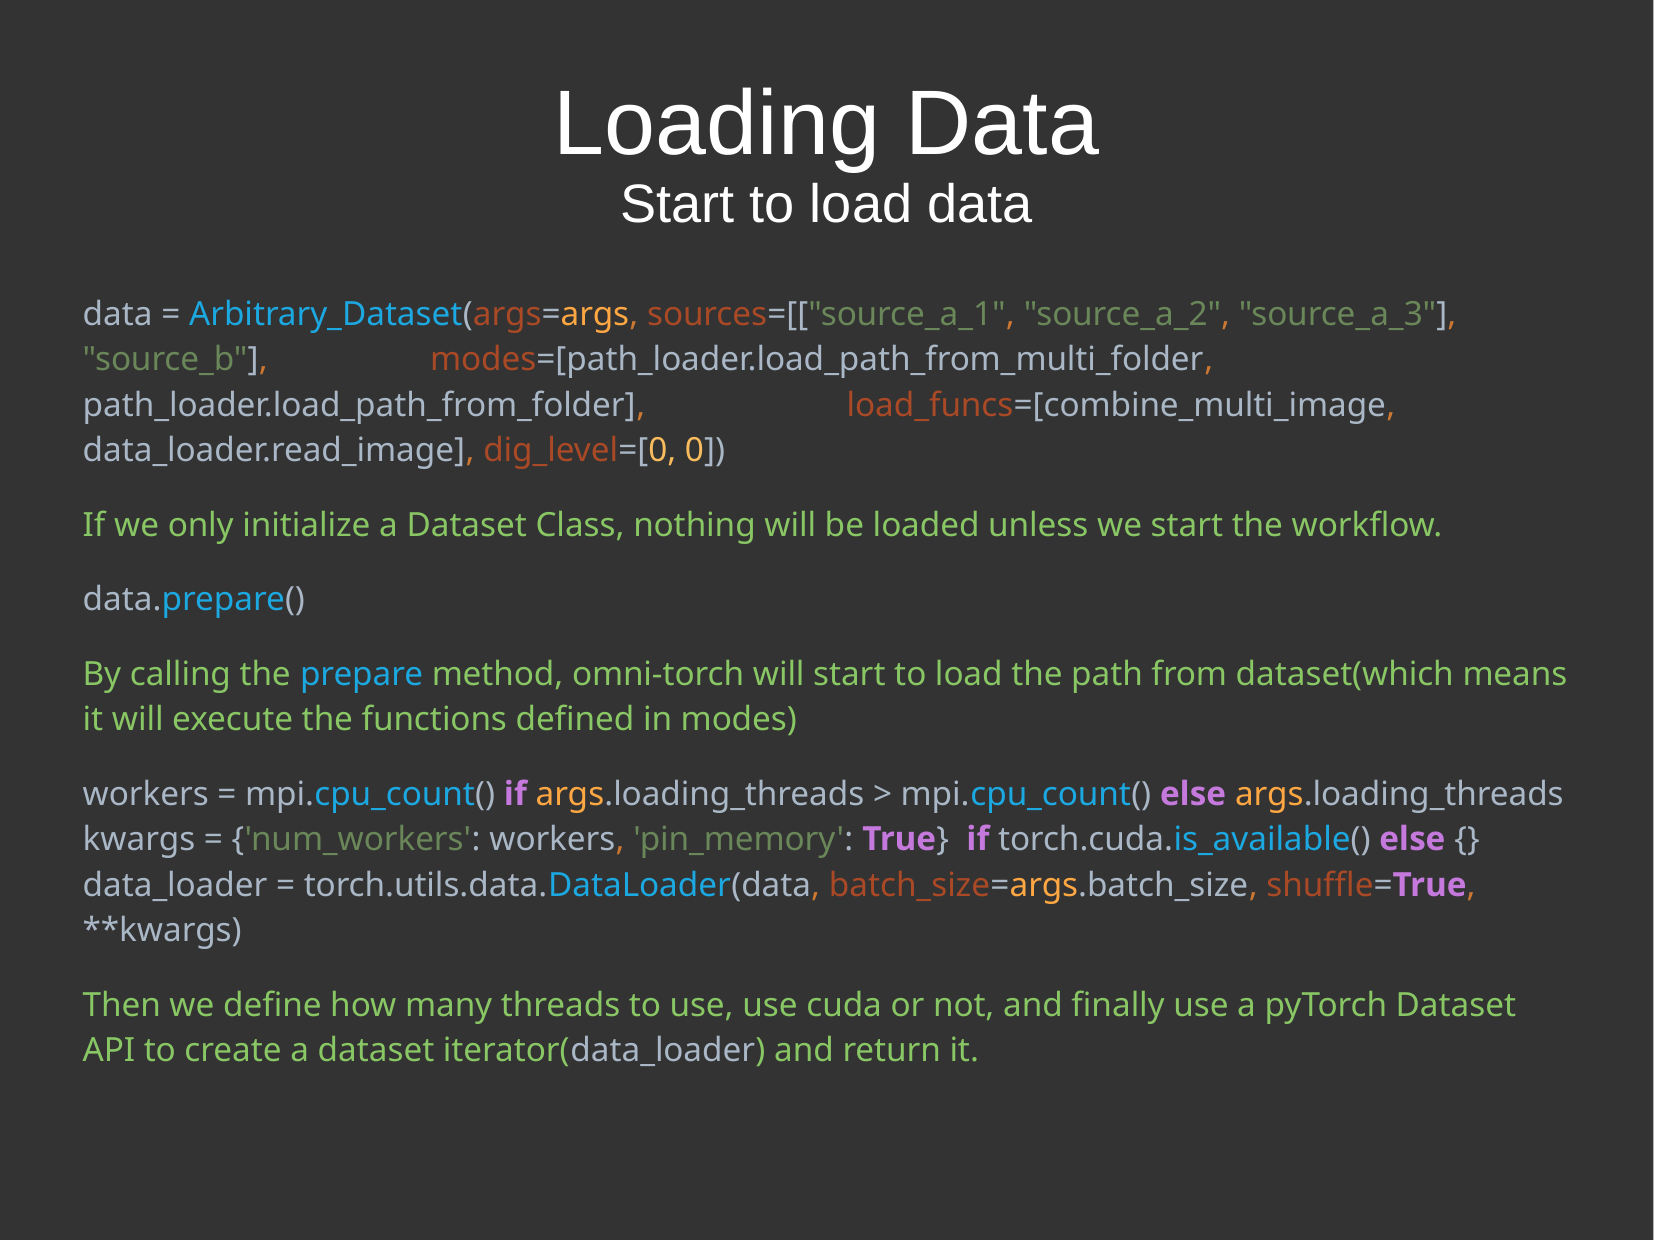

# Loading Data Start to load data
data = Arbitrary_Dataset(args=args, sources=[["source_a_1", "source_a_2", "source_a_3"], "source_b"], 	 modes=[path_loader.load_path_from_multi_folder, path_loader.load_path_from_folder], load_funcs=[combine_multi_image, data_loader.read_image], dig_level=[0, 0])
If we only initialize a Dataset Class, nothing will be loaded unless we start the workflow.
data.prepare()
By calling the prepare method, omni-torch will start to load the path from dataset(which means it will execute the functions defined in modes)
workers = mpi.cpu_count() if args.loading_threads > mpi.cpu_count() else args.loading_threads
kwargs = {'num_workers': workers, 'pin_memory': True} if torch.cuda.is_available() else {}
data_loader = torch.utils.data.DataLoader(data, batch_size=args.batch_size, shuffle=True, **kwargs)
Then we define how many threads to use, use cuda or not, and finally use a pyTorch Dataset API to create a dataset iterator(data_loader) and return it.